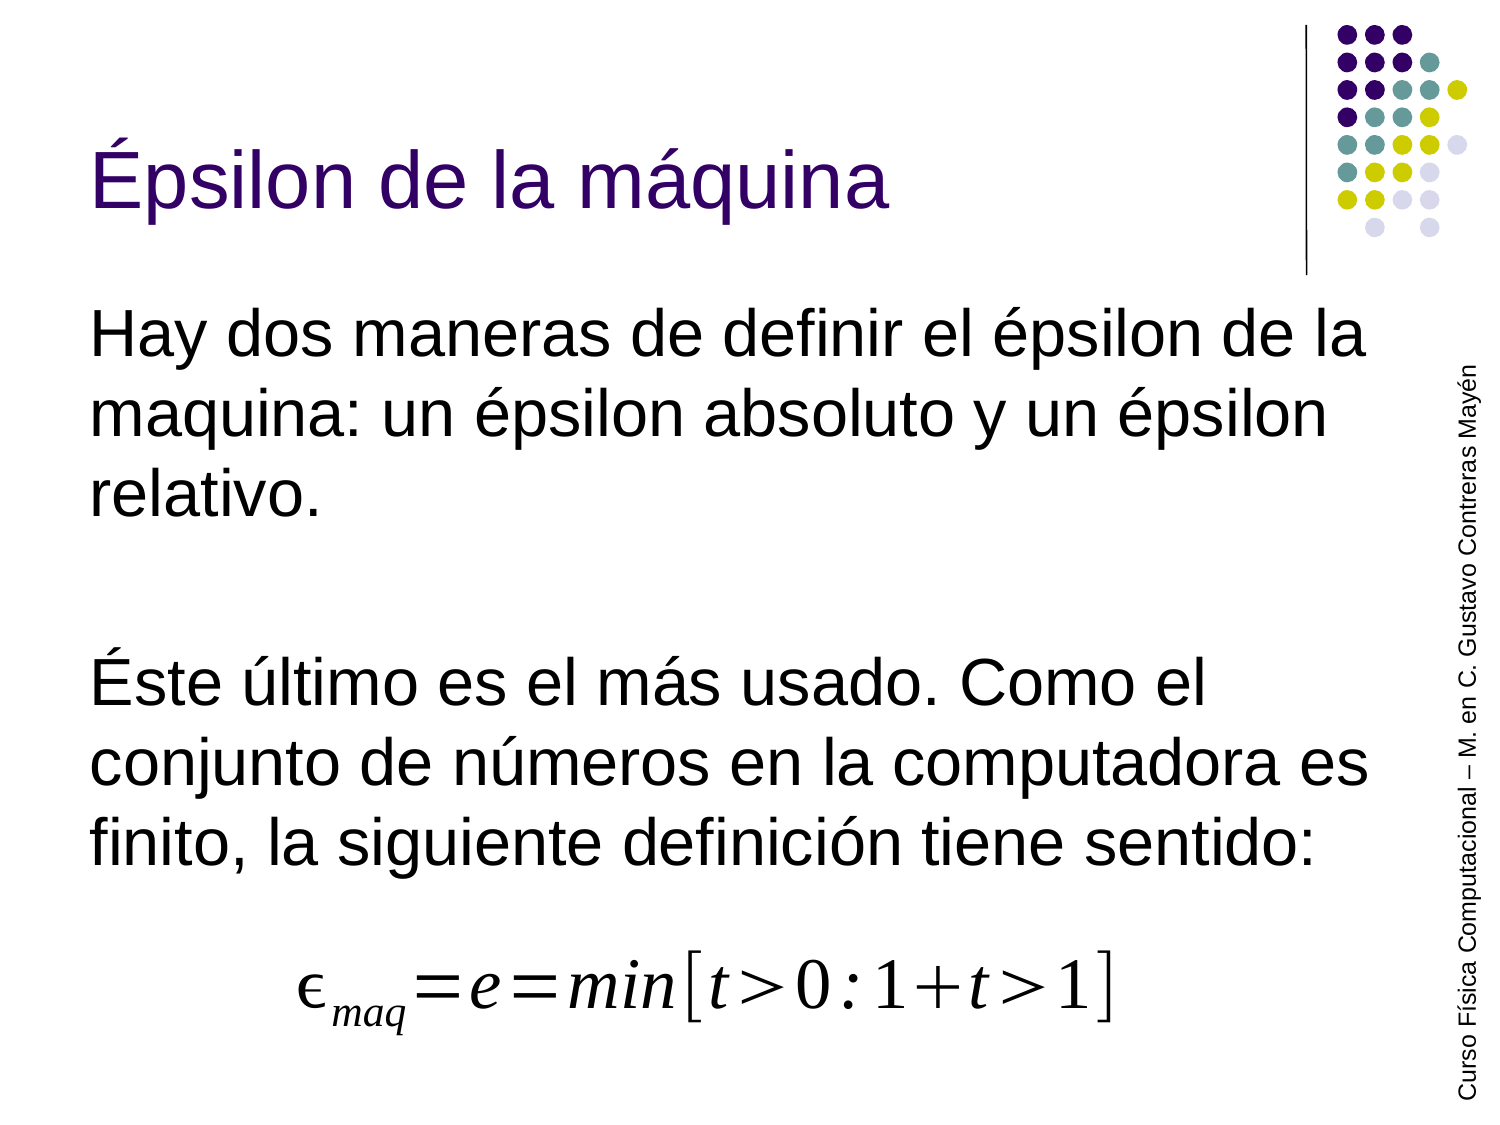

Épsilon de la máquina
Hay dos maneras de definir el épsilon de la maquina: un épsilon absoluto y un épsilon relativo.
Éste último es el más usado. Como el conjunto de números en la computadora es finito, la siguiente definición tiene sentido: